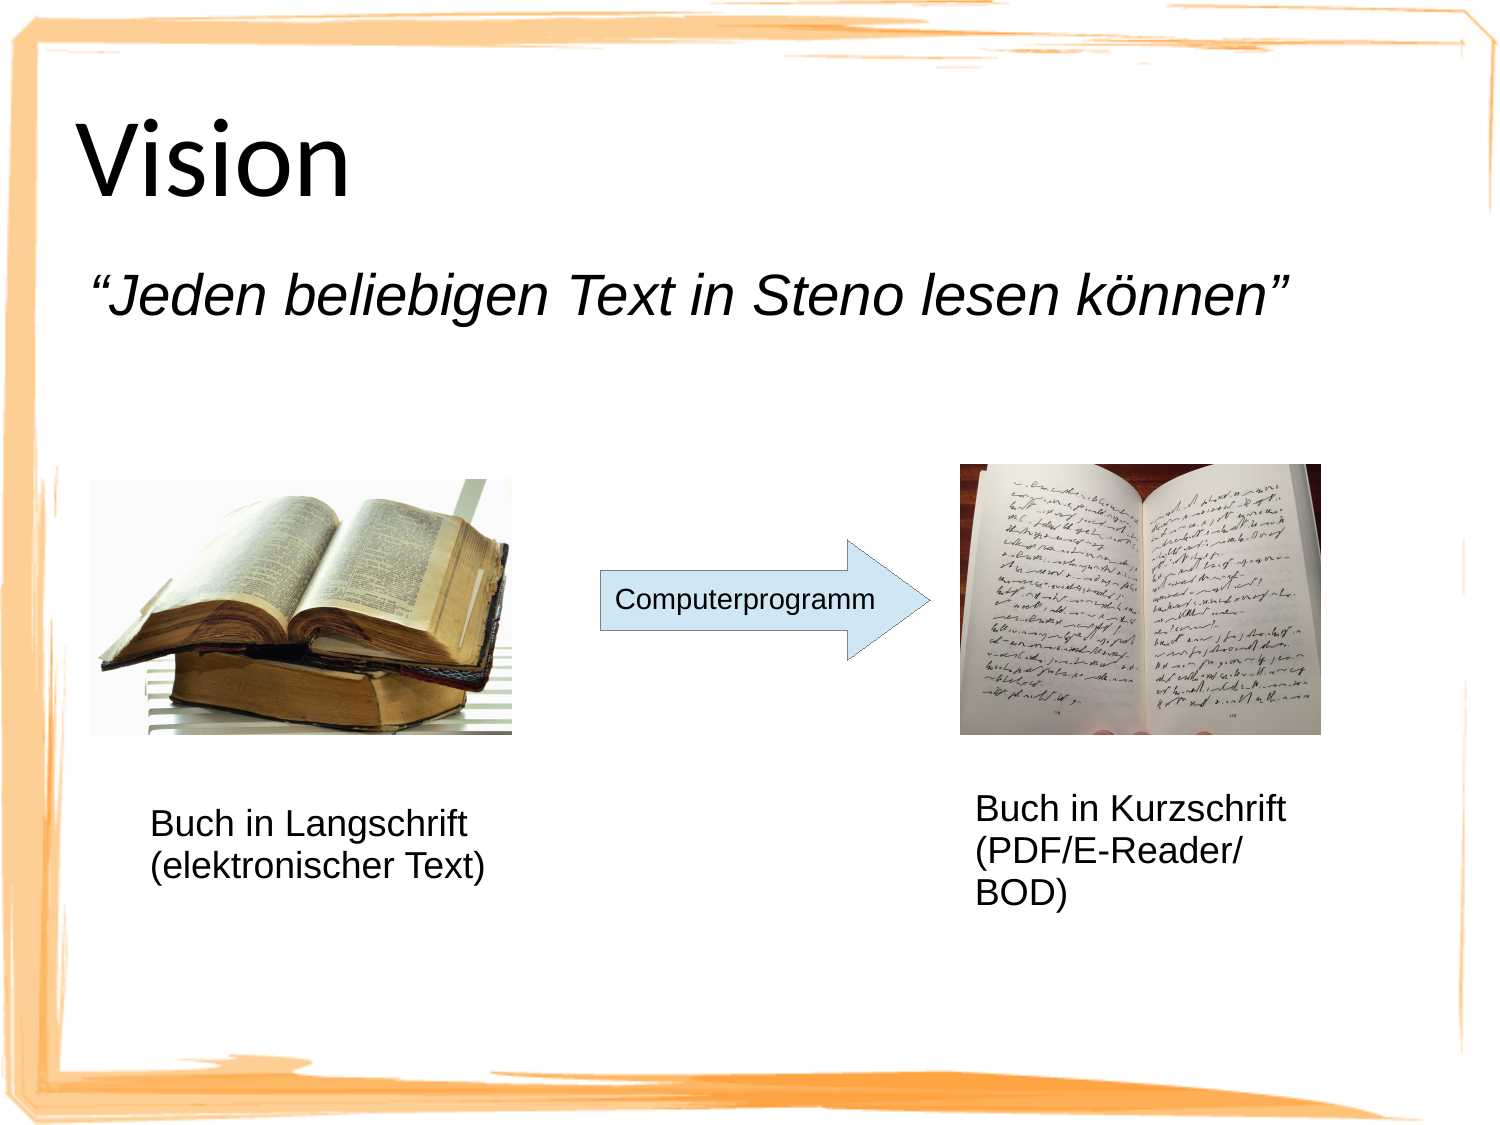

# Vision
“Jeden beliebigen Text in Steno lesen können”
Computerprogramm
Buch in Kurzschrift
(PDF/E-Reader/BOD)
Buch in Langschrift
(elektronischer Text)